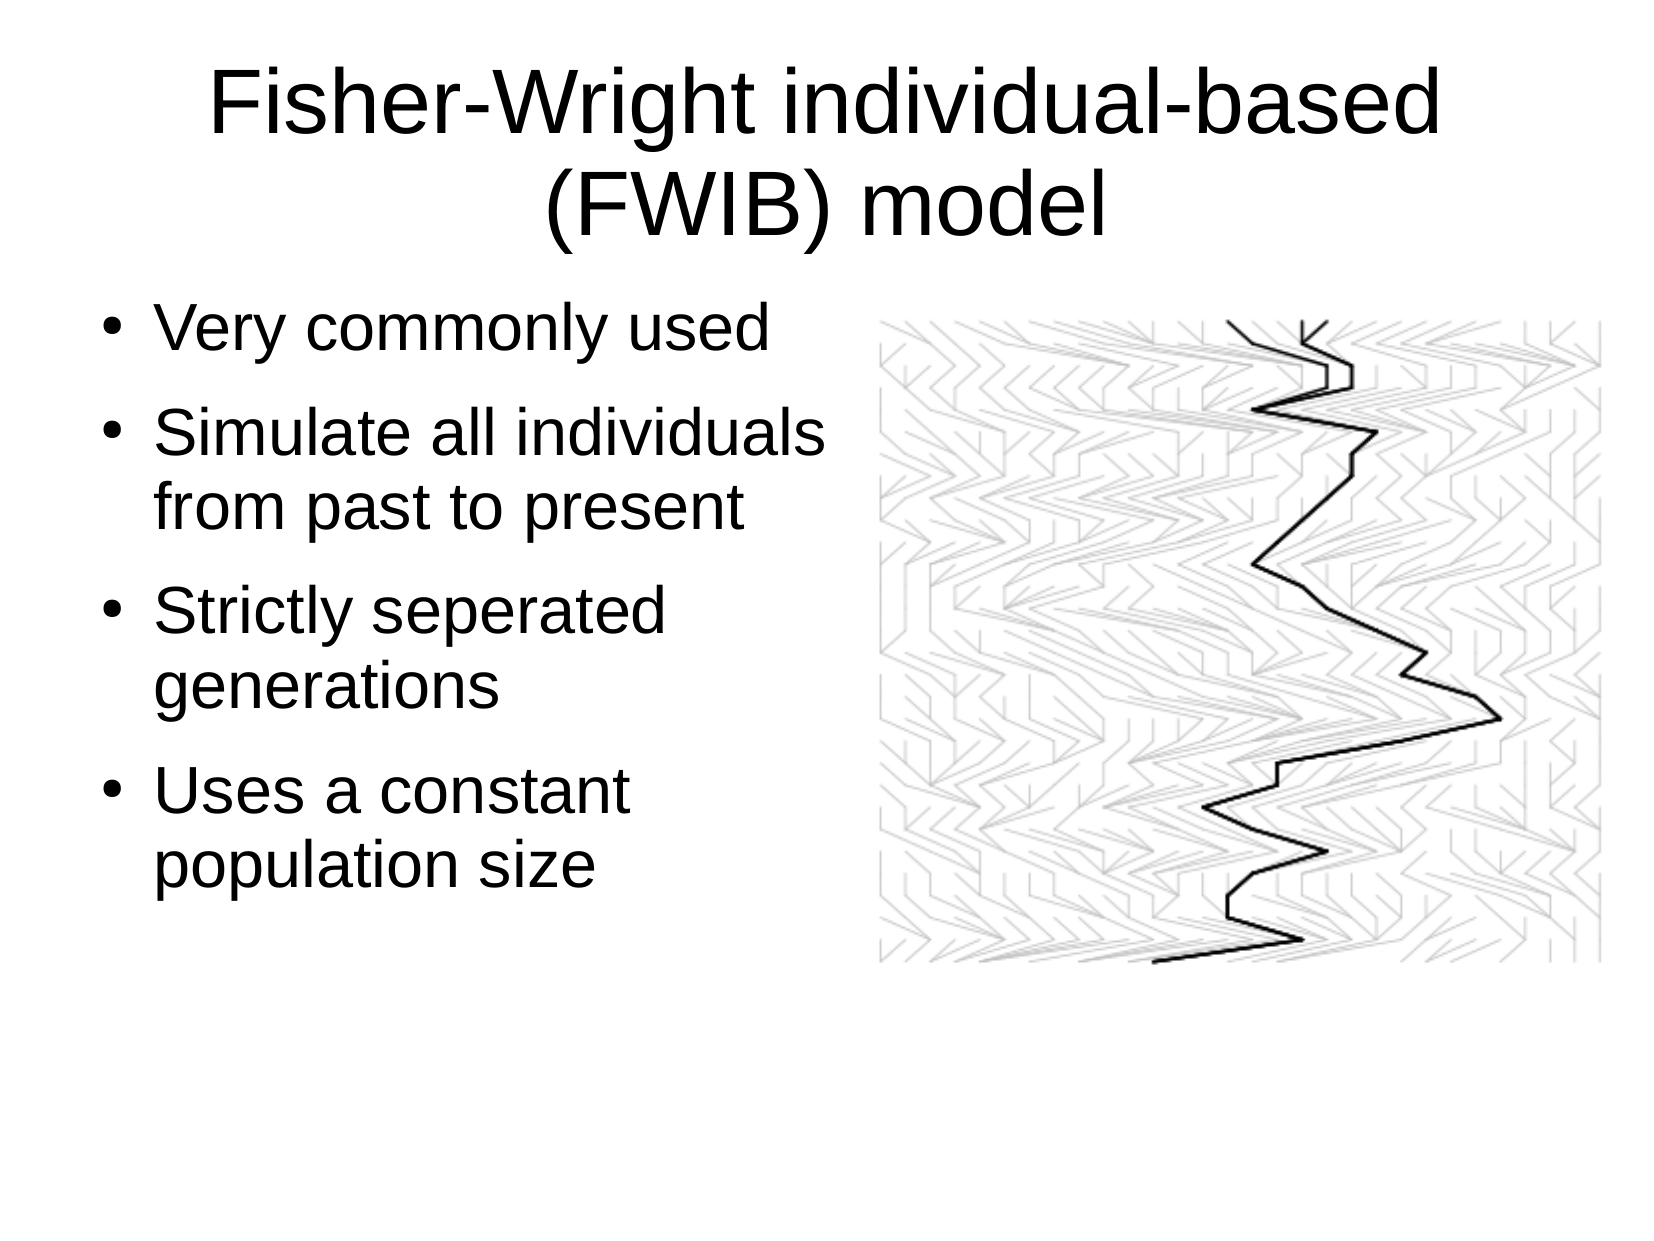

# Fisher-Wright individual-based (FWIB) model
Very commonly used
Simulate all individuals from past to present
Strictly seperated generations
Uses a constant population size